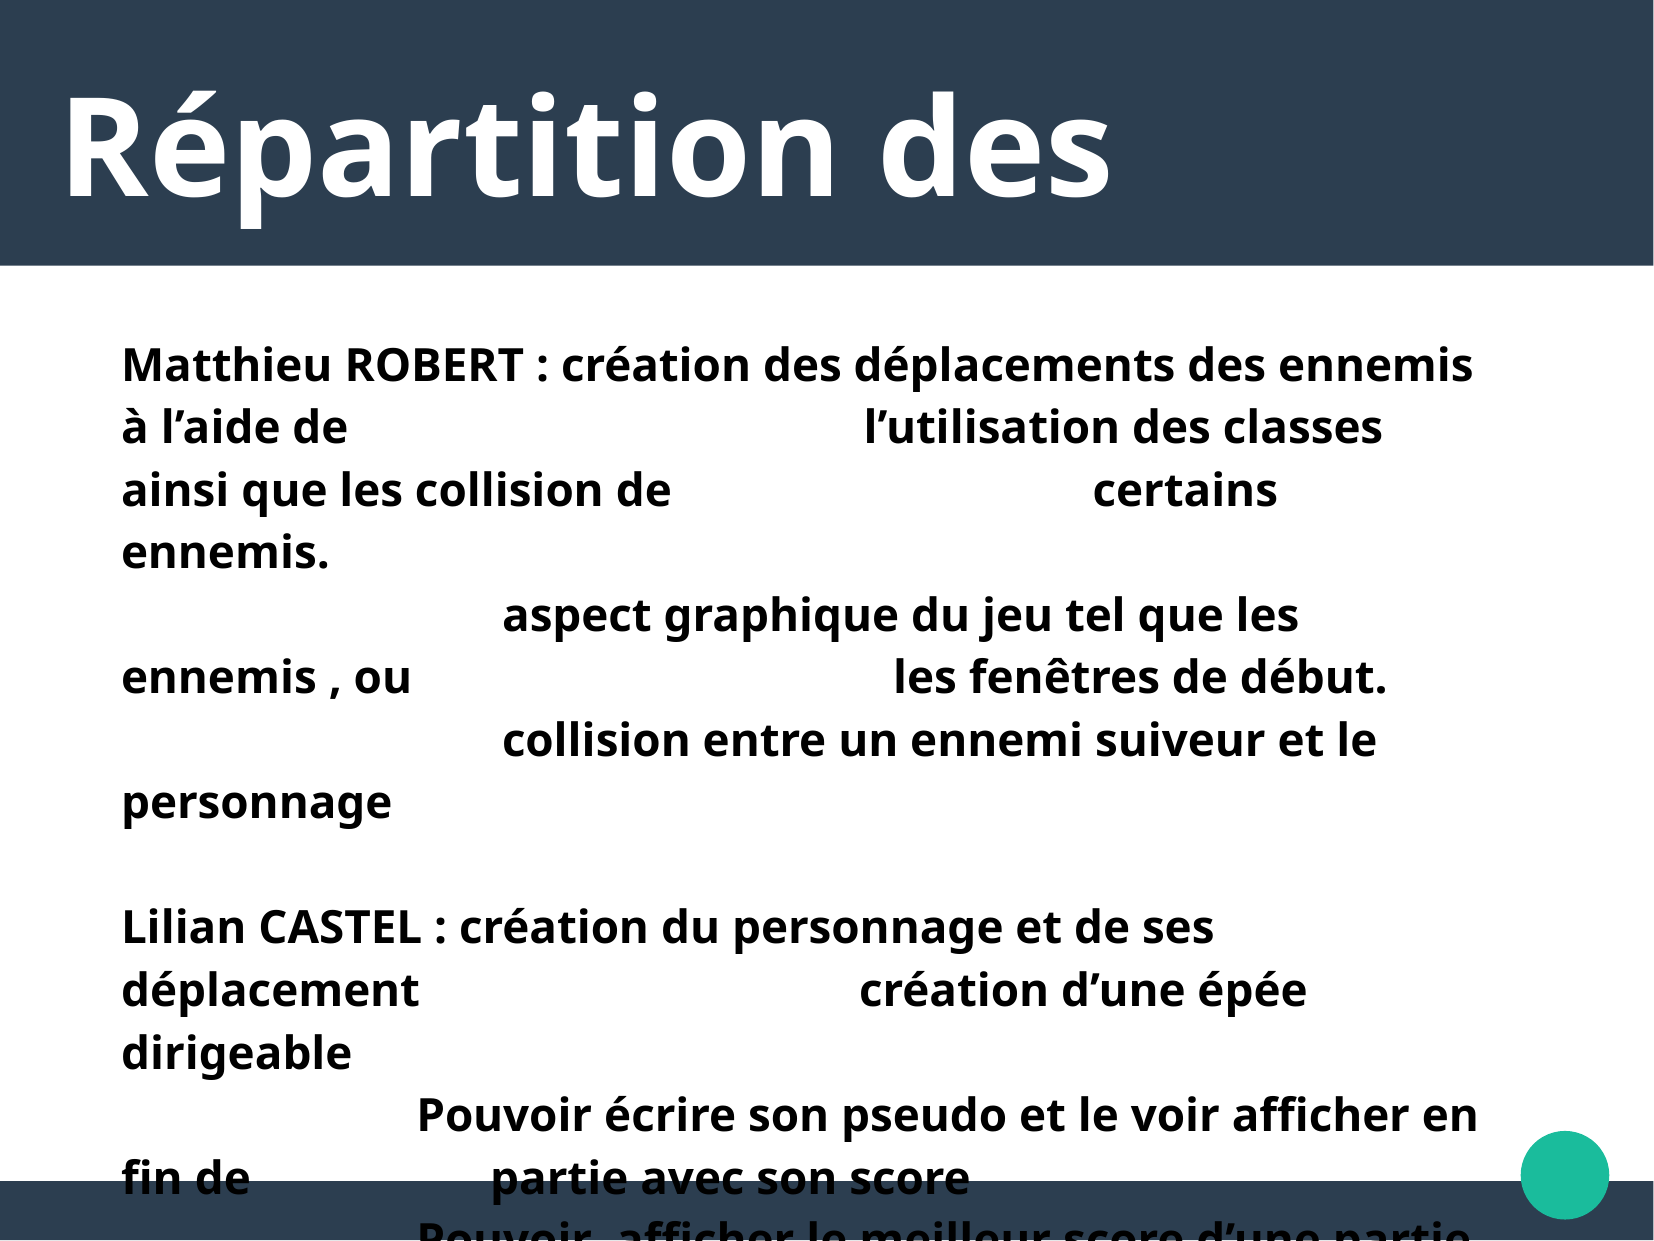

# Répartition des tâches :
Matthieu ROBERT : création des déplacements des ennemis à l’aide de l’utilisation des classes ainsi que les collision de 						 certains ennemis.
					 aspect graphique du jeu tel que les ennemis , ou 					 les fenêtres de début.
	 				 collision entre un ennemi suiveur et le personnage
Lilian CASTEL : création du personnage et de ses déplacement 						création d’une épée dirigeable
				Pouvoir écrire son pseudo et le voir afficher en fin de 				partie avec son score
				Pouvoir afficher le meilleur score d’une partie à l’autre 				Faire la collision entre les blocs et le personnage